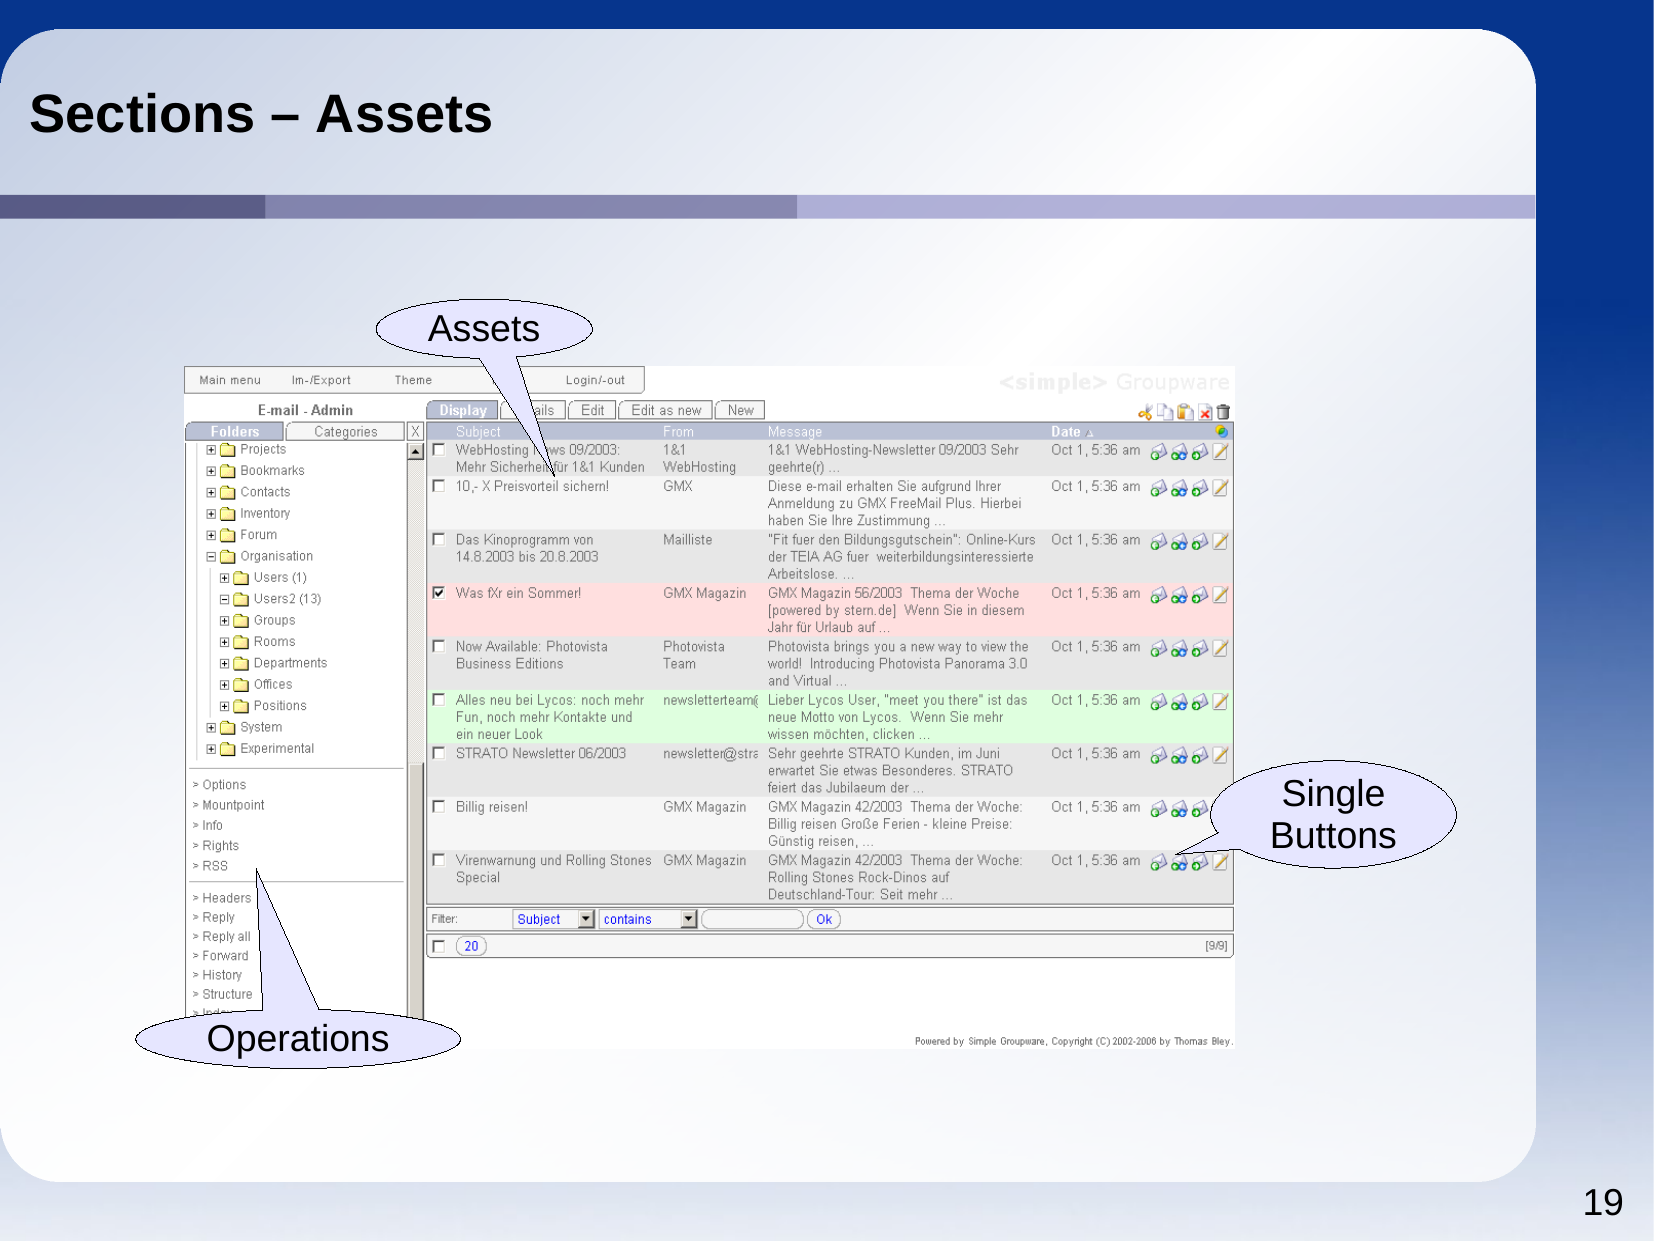

# Sections – Assets
Assets
Single
Buttons
Operations
19